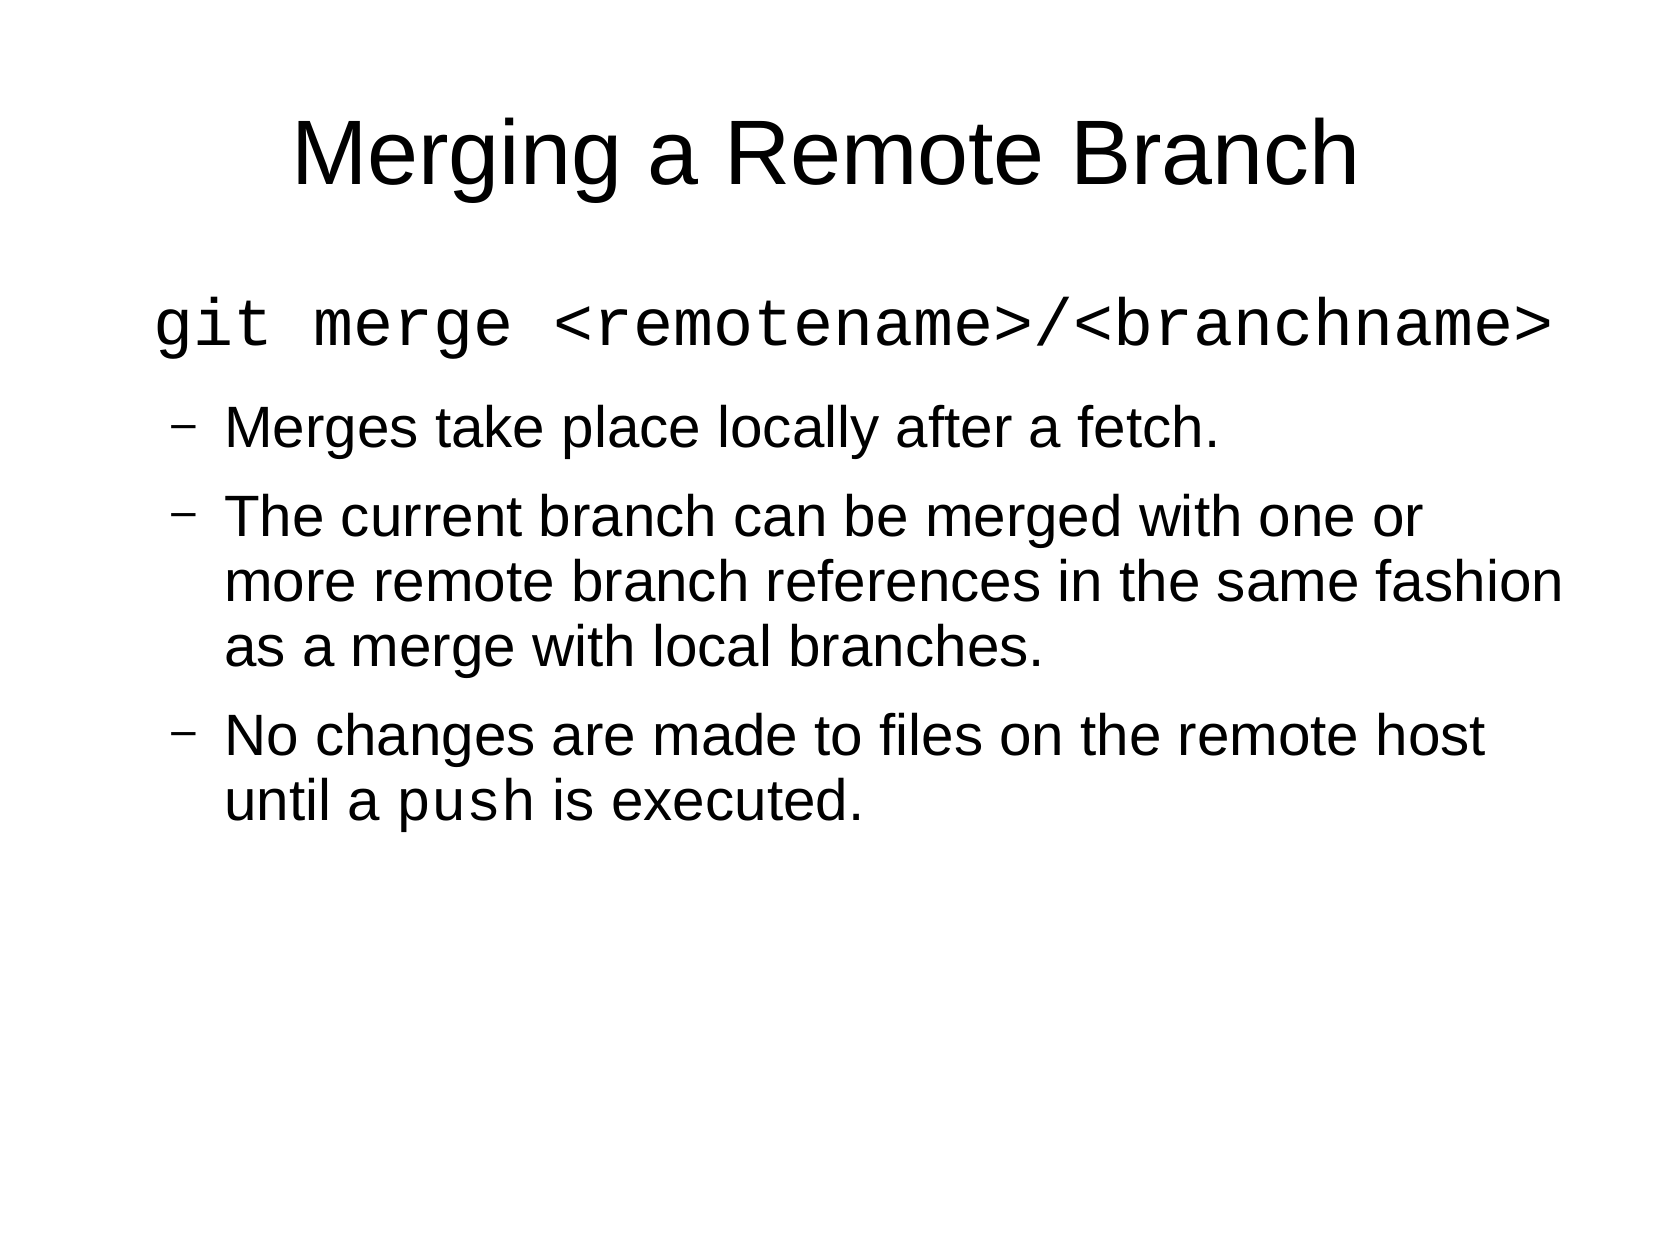

# Merging a Remote Branch
git merge <remotename>/<branchname>
Merges take place locally after a fetch.
The current branch can be merged with one or more remote branch references in the same fashion as a merge with local branches.
No changes are made to files on the remote host until a push is executed.